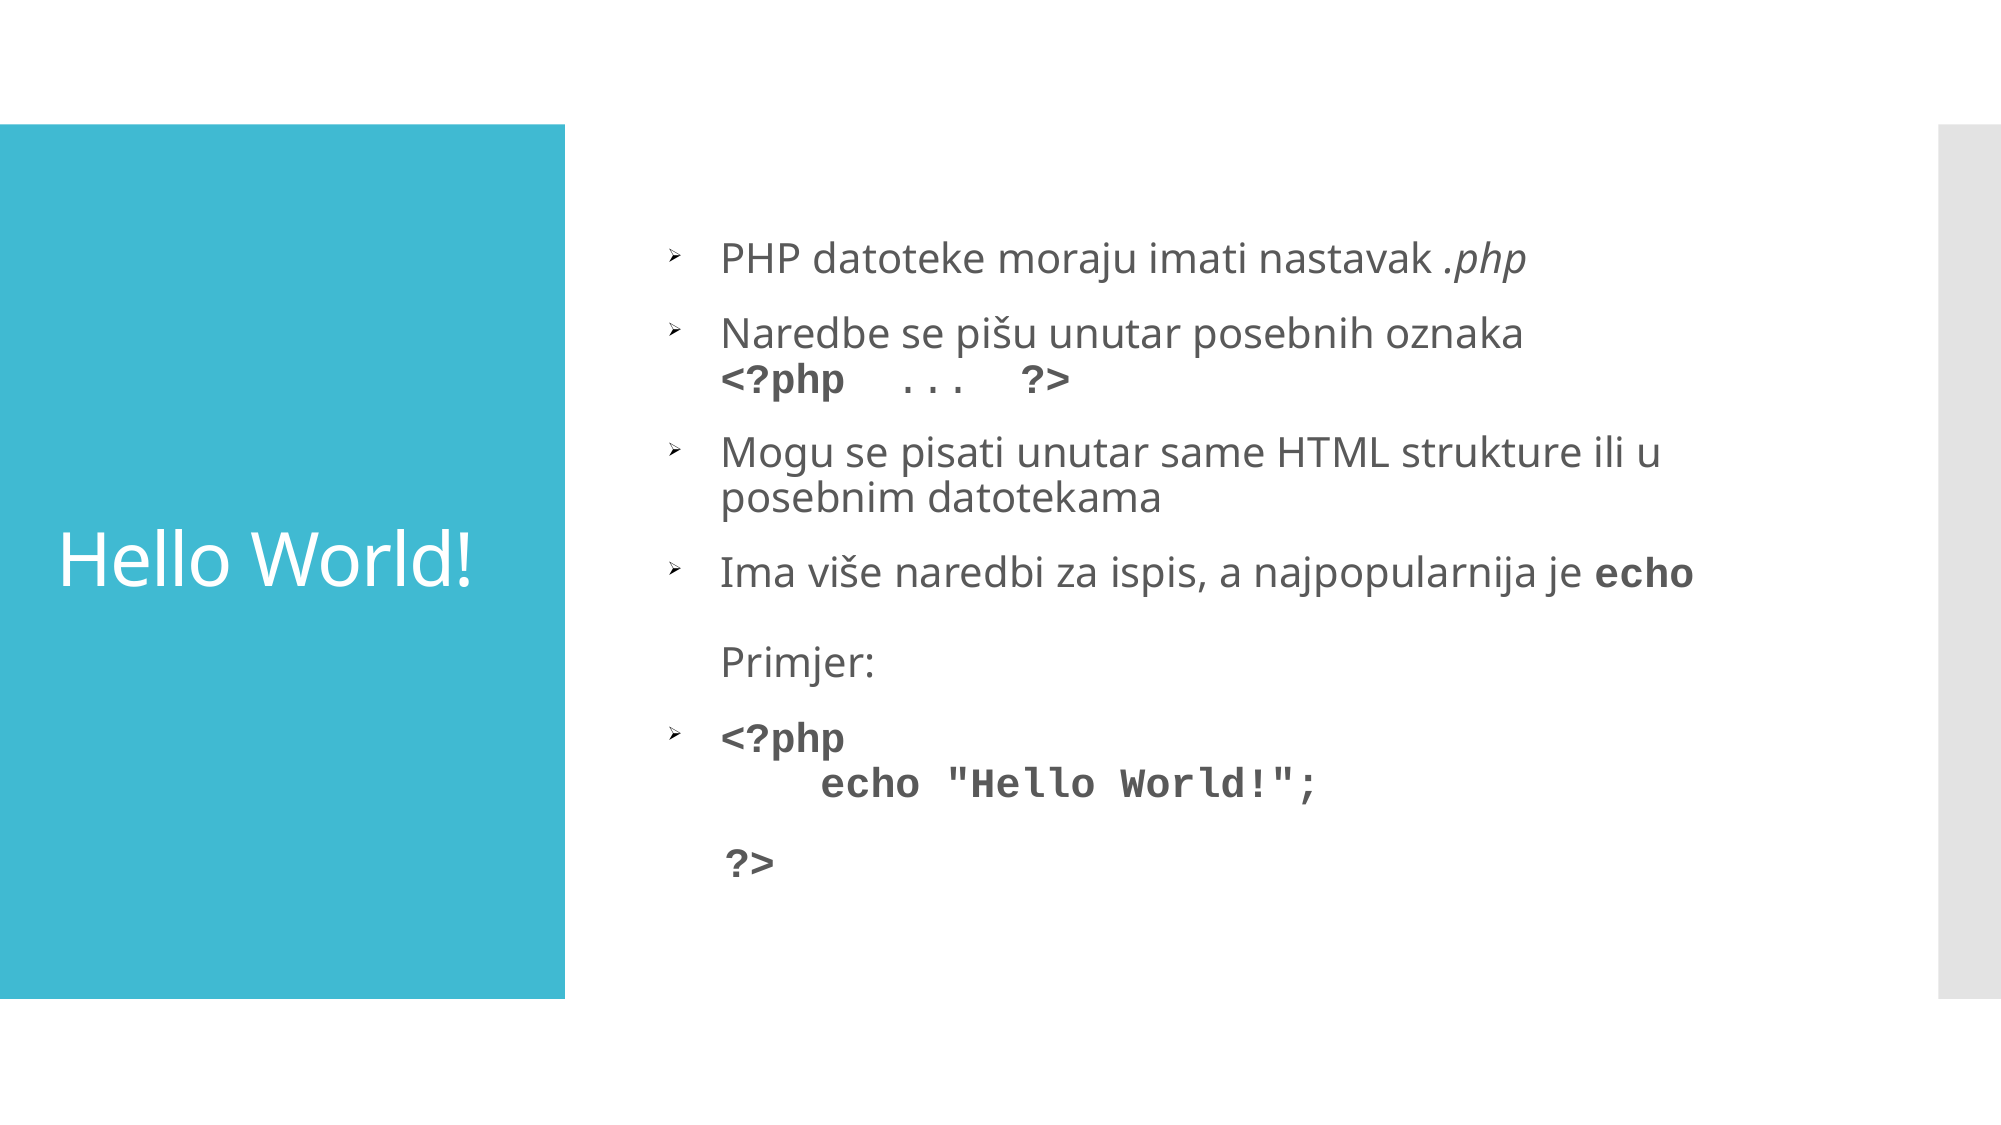

PHP datoteke moraju imati nastavak .php
Naredbe se pišu unutar posebnih oznaka
<?php ... ?>
Mogu se pisati unutar same HTML strukture ili u posebnim datotekama
Ima više naredbi za ispis, a najpopularnija je echo
Primjer:
<?php
 echo "Hello World!";
 ?>
# Hello World!